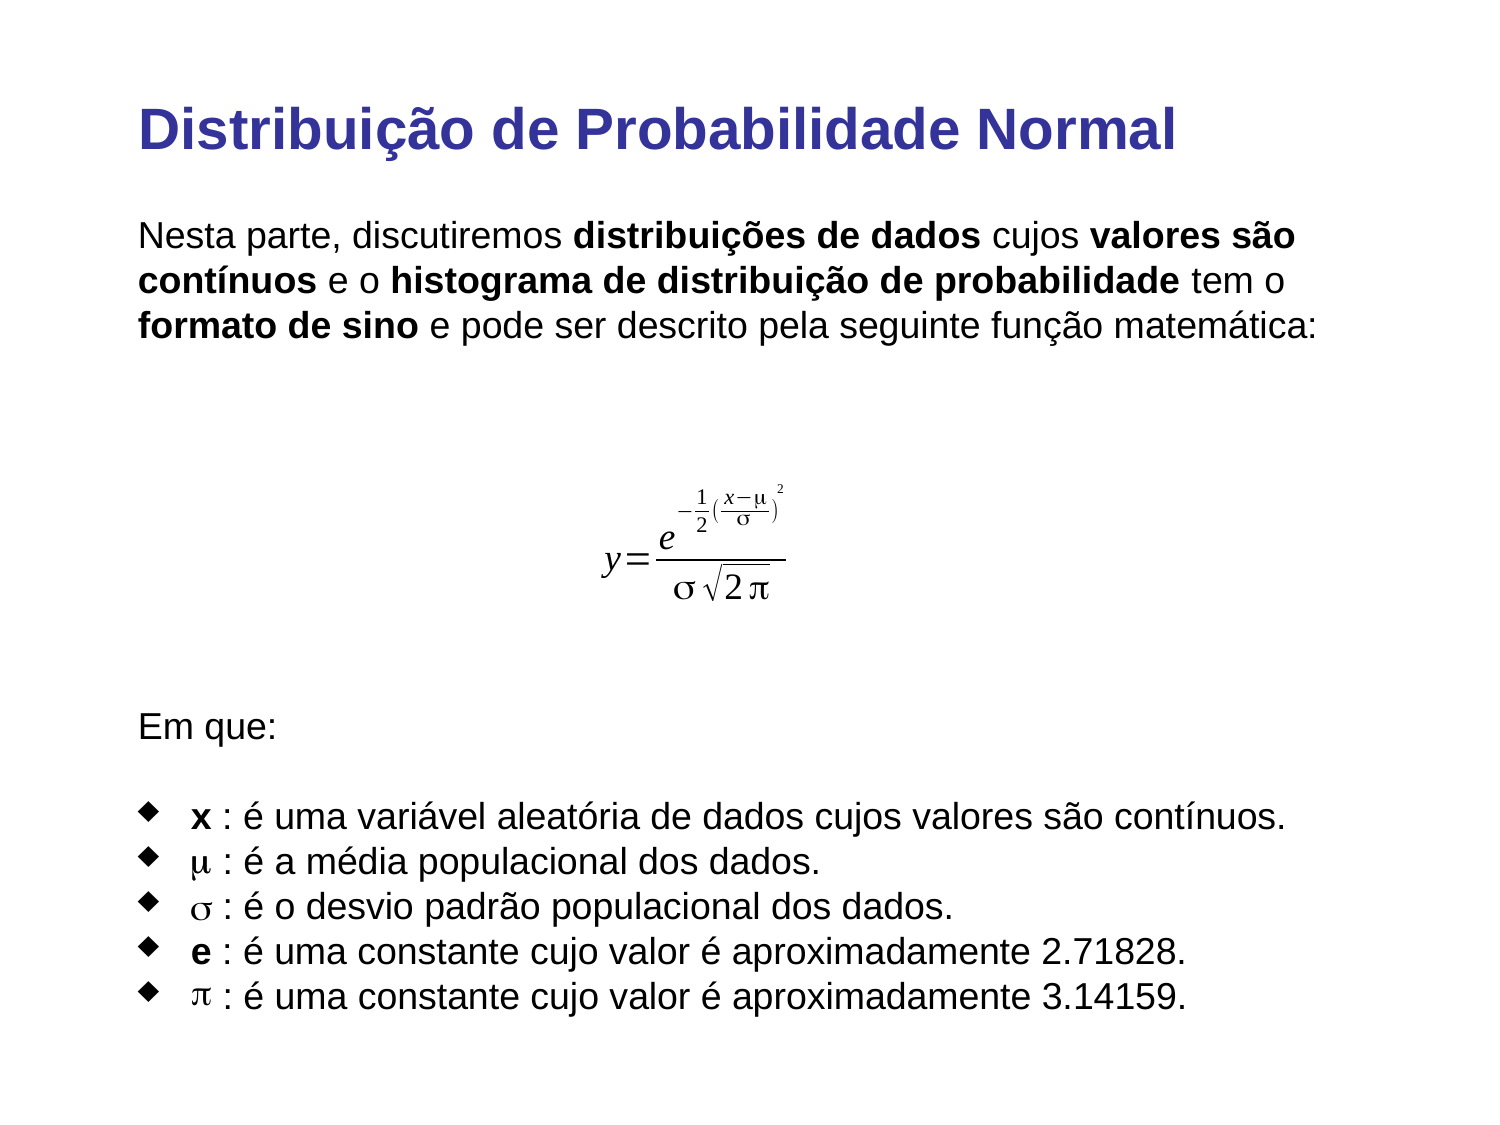

Distribuição de Probabilidade Normal
Nesta parte, discutiremos distribuições de dados cujos valores são contínuos e o histograma de distribuição de probabilidade tem o formato de sino e pode ser descrito pela seguinte função matemática:
Em que:
 x : é uma variável aleatória de dados cujos valores são contínuos.
 : é a média populacional dos dados.
 : é o desvio padrão populacional dos dados.
 e : é uma constante cujo valor é aproximadamente 2.71828.
 : é uma constante cujo valor é aproximadamente 3.14159.